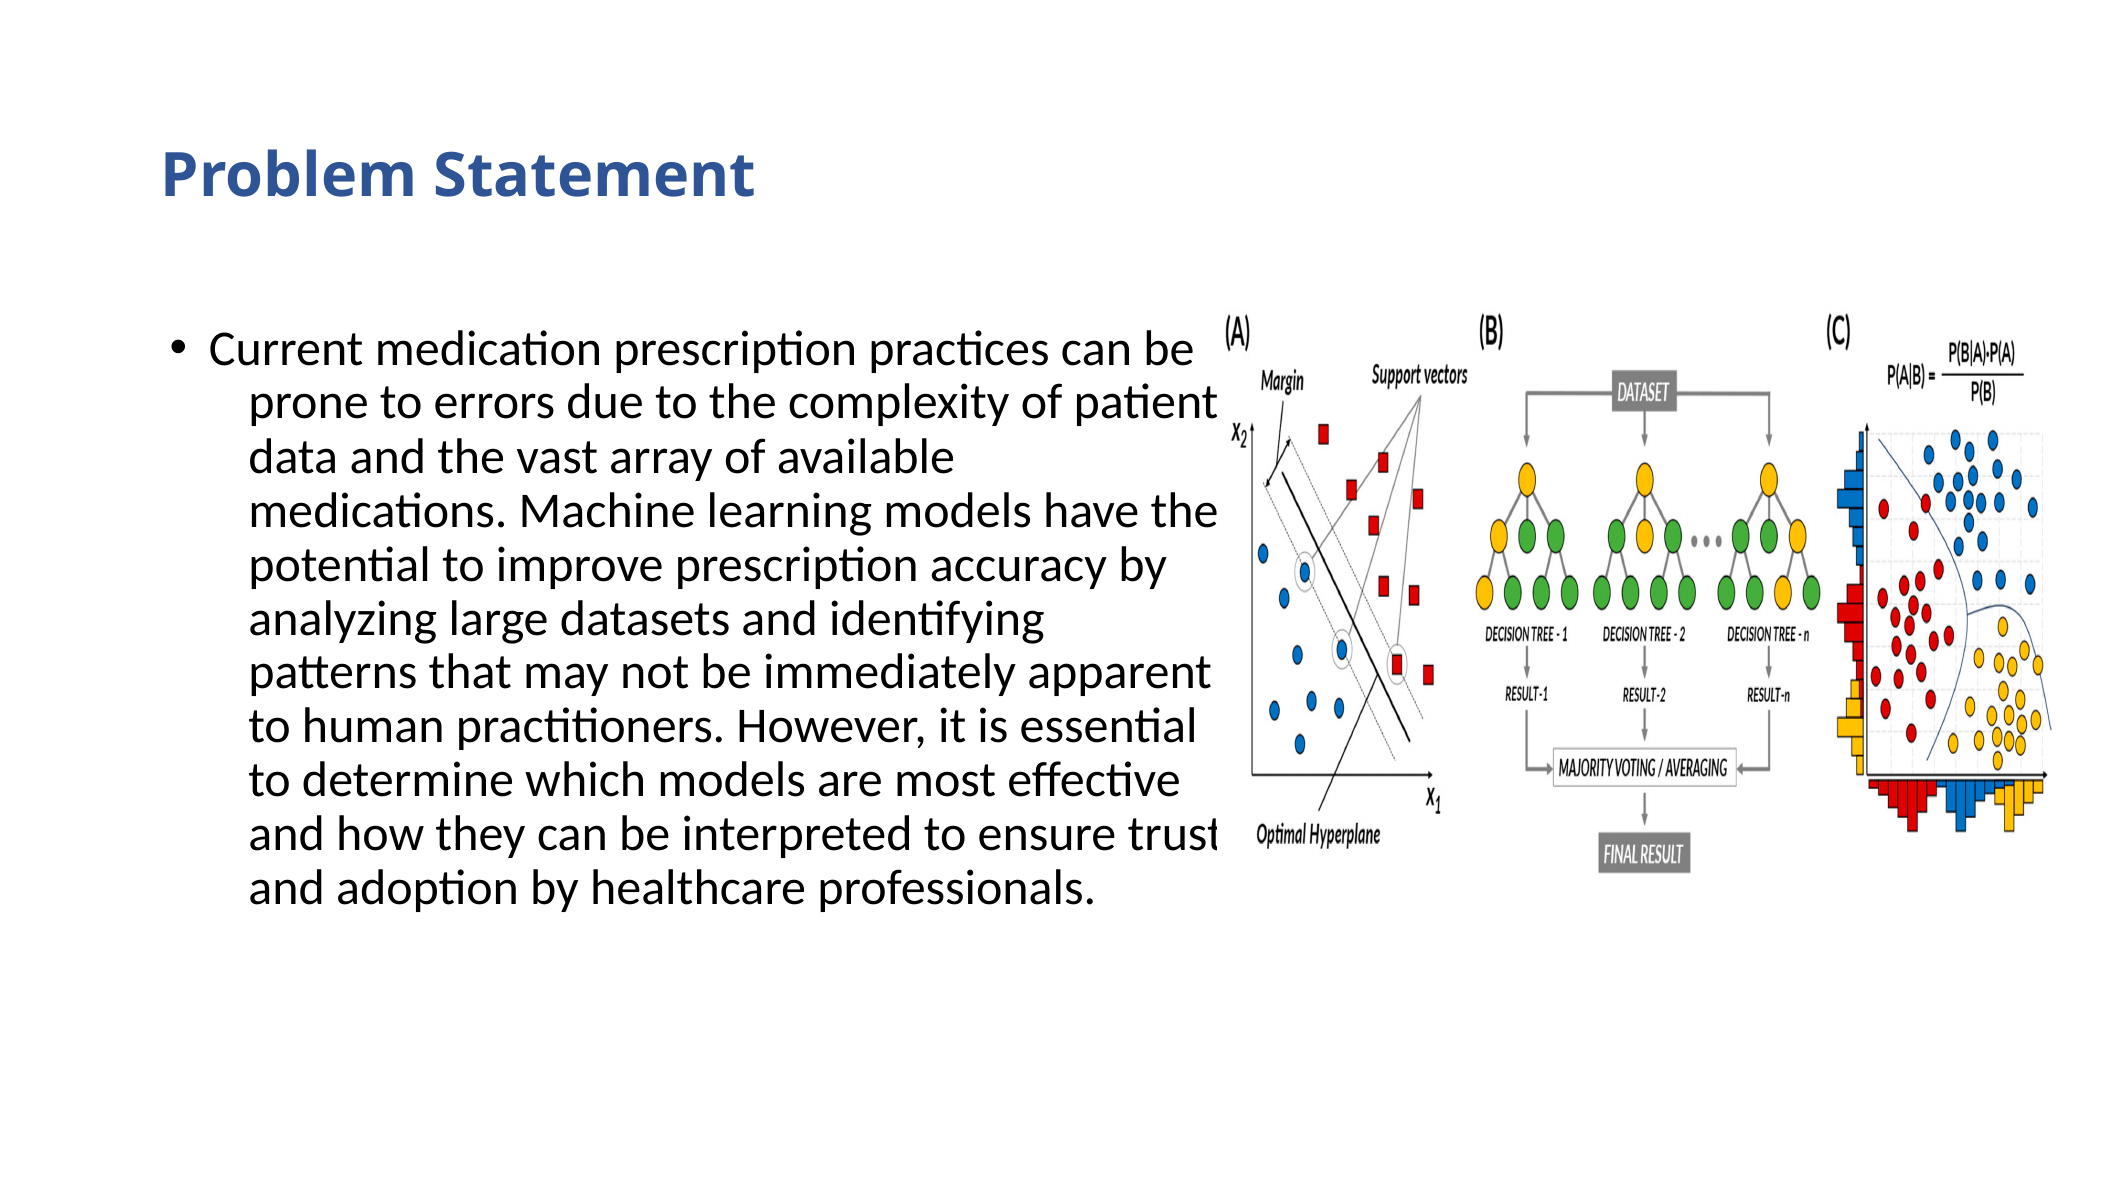

# Problem Statement
Current medication prescription practices can be prone to errors due to the complexity of patient data and the vast array of available medications. Machine learning models have the potential to improve prescription accuracy by analyzing large datasets and identifying patterns that may not be immediately apparent to human practitioners. However, it is essential to determine which models are most effective and how they can be interpreted to ensure trust and adoption by healthcare professionals.